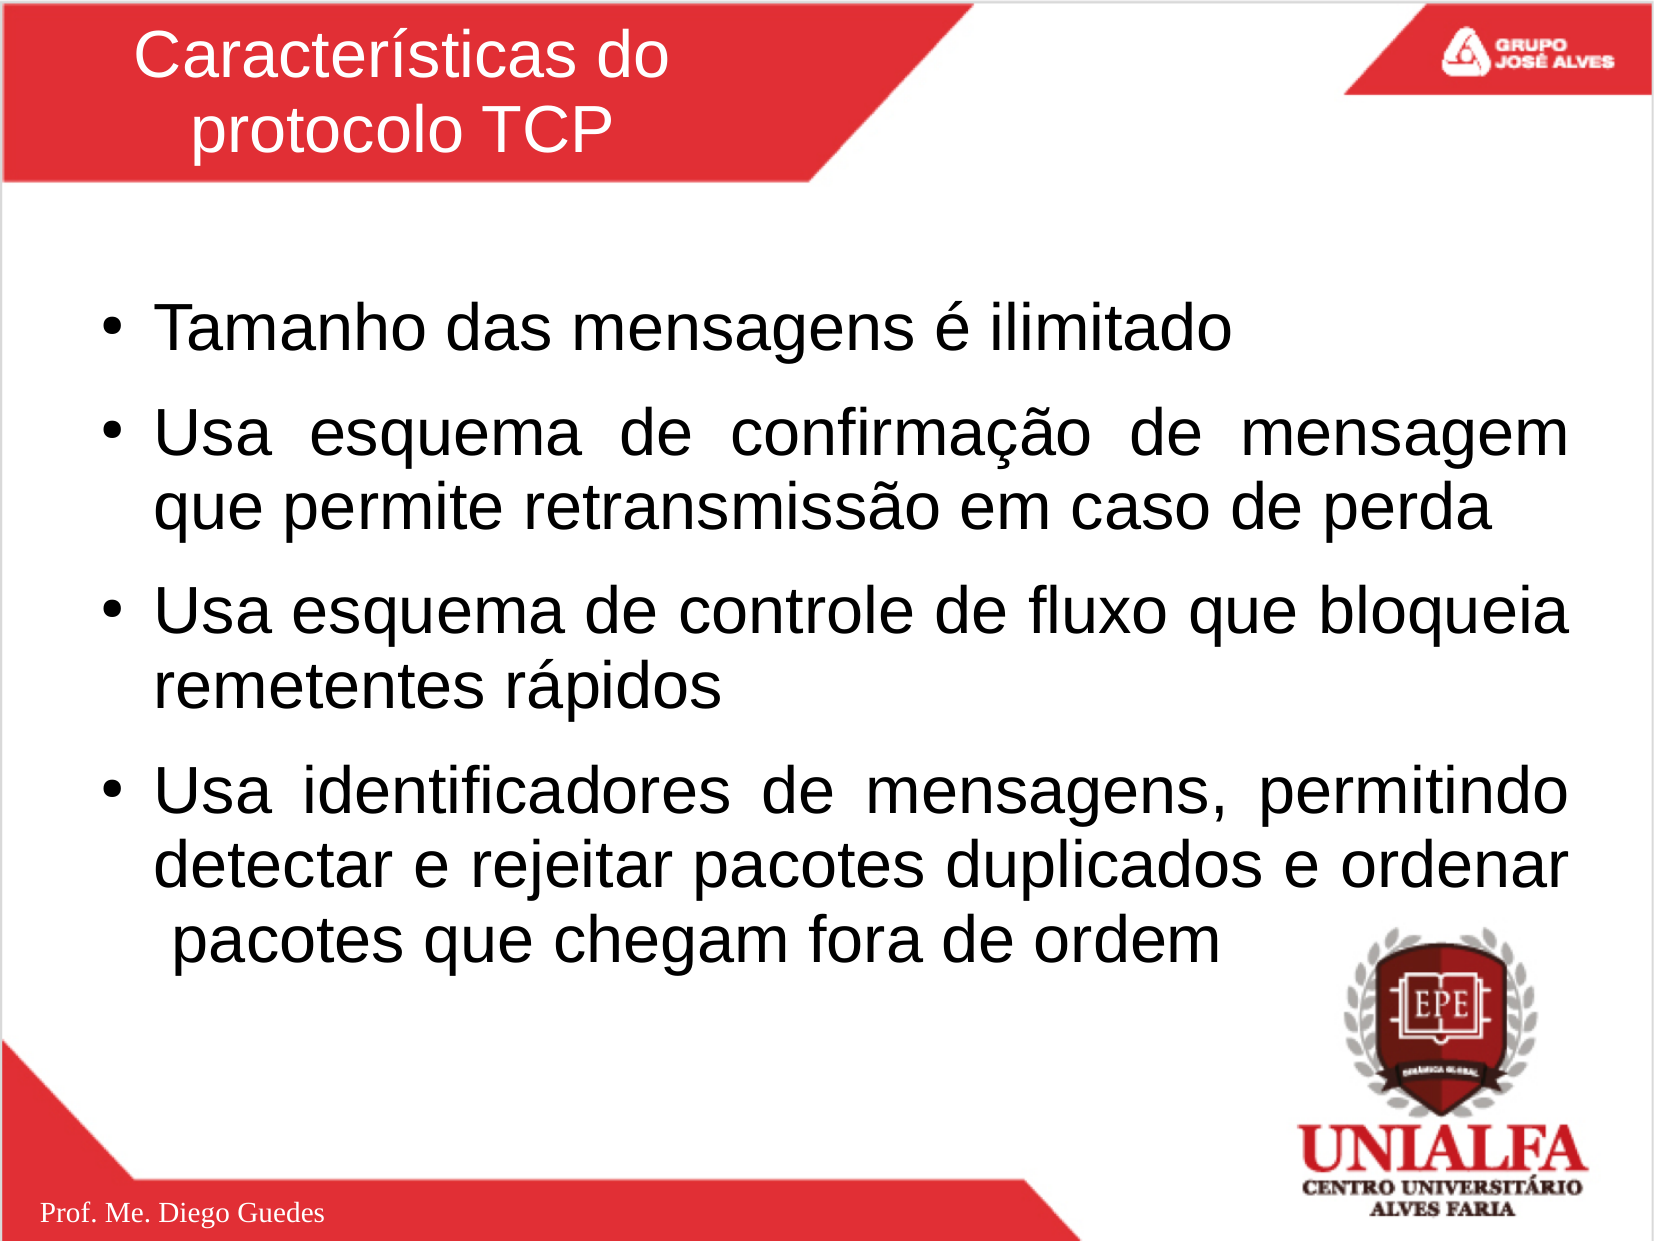

# Características do protocolo TCP
Tamanho das mensagens é ilimitado
Usa esquema de confirmação de mensagem que permite retransmissão em caso de perda
Usa esquema de controle de fluxo que bloqueia remetentes rápidos
Usa identificadores de mensagens, permitindo detectar e rejeitar pacotes duplicados e ordenar pacotes que chegam fora de ordem